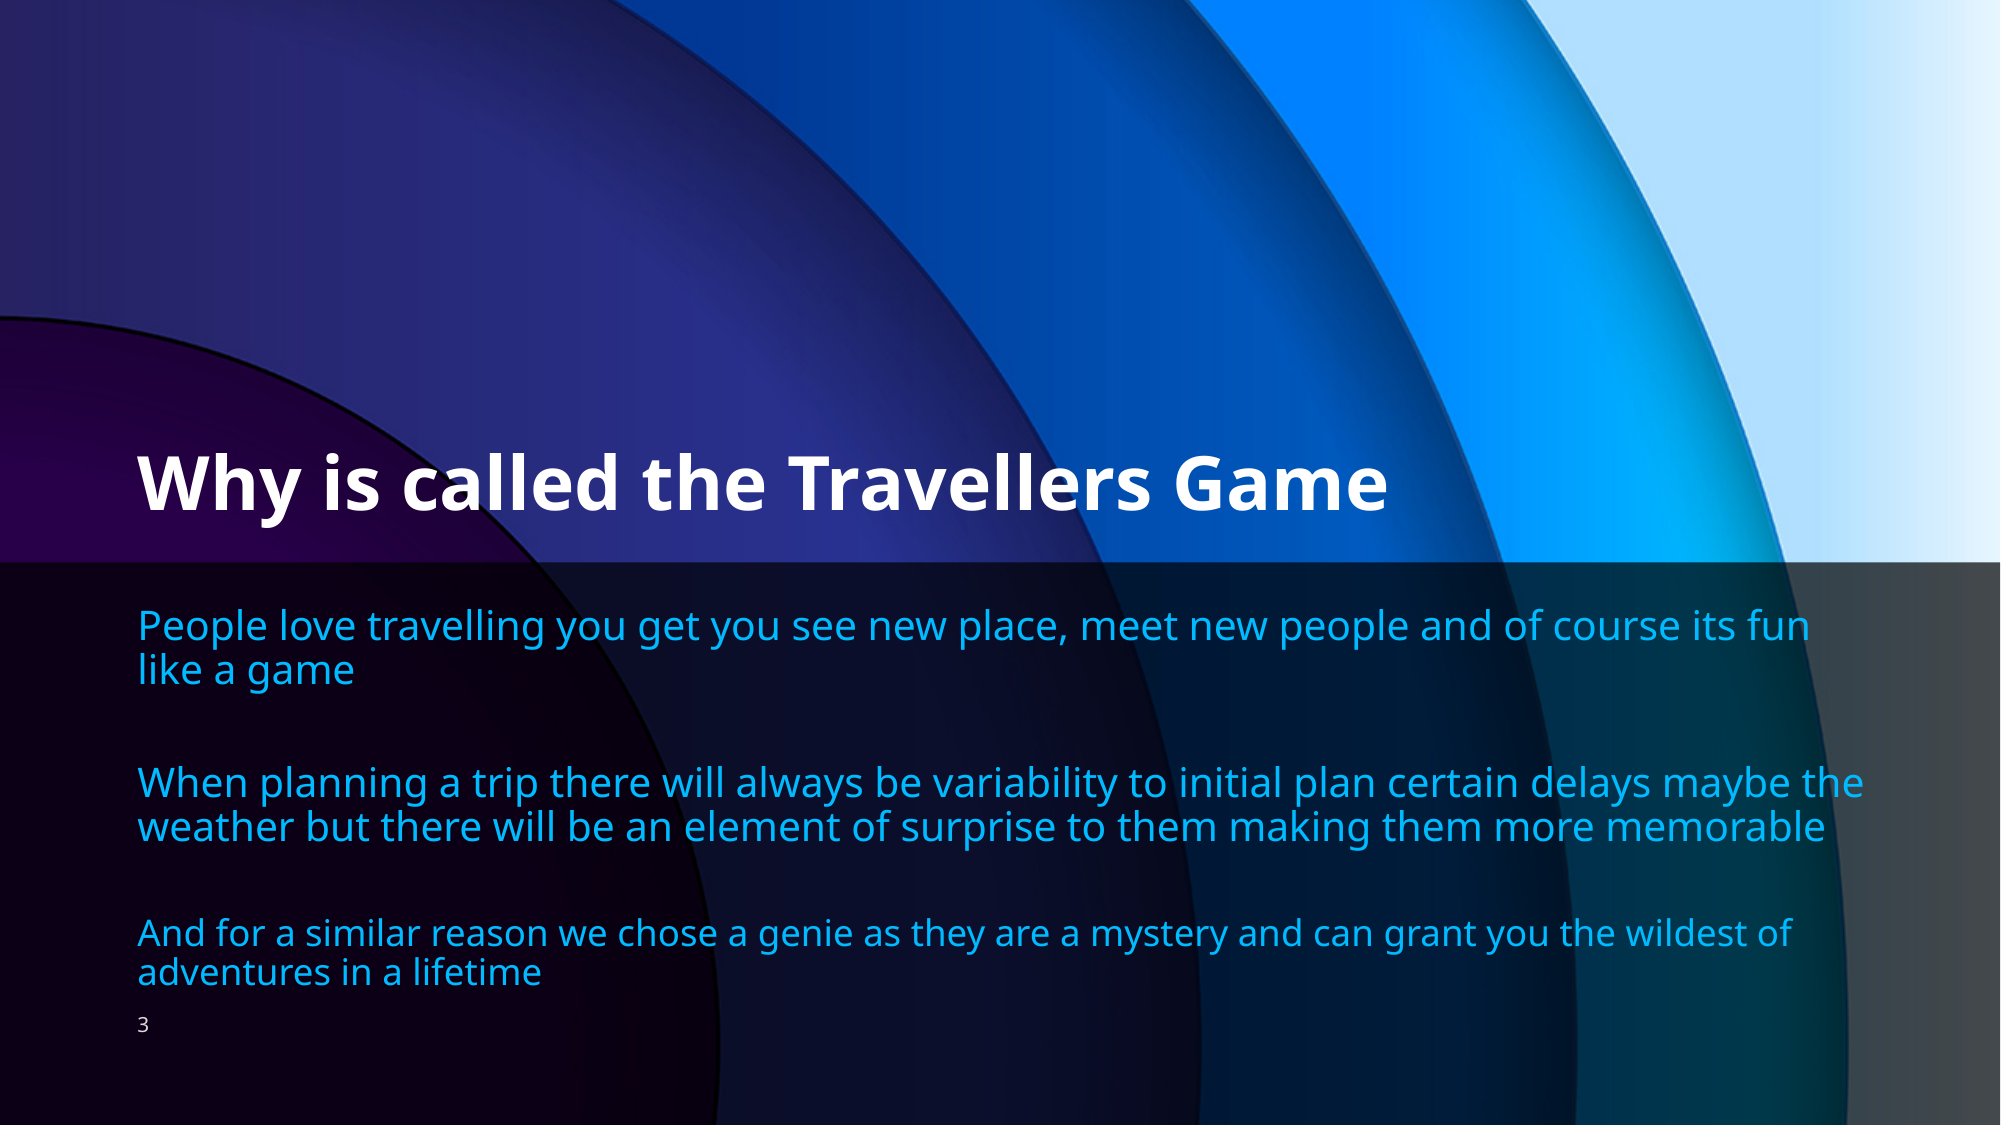

Why is called the Travellers Game
# People love travelling you get you see new place, meet new people and of course its fun like a game
When planning a trip there will always be variability to initial plan certain delays maybe the weather but there will be an element of surprise to them making them more memorable
And for a similar reason we chose a genie as they are a mystery and can grant you the wildest of adventures in a lifetime
3